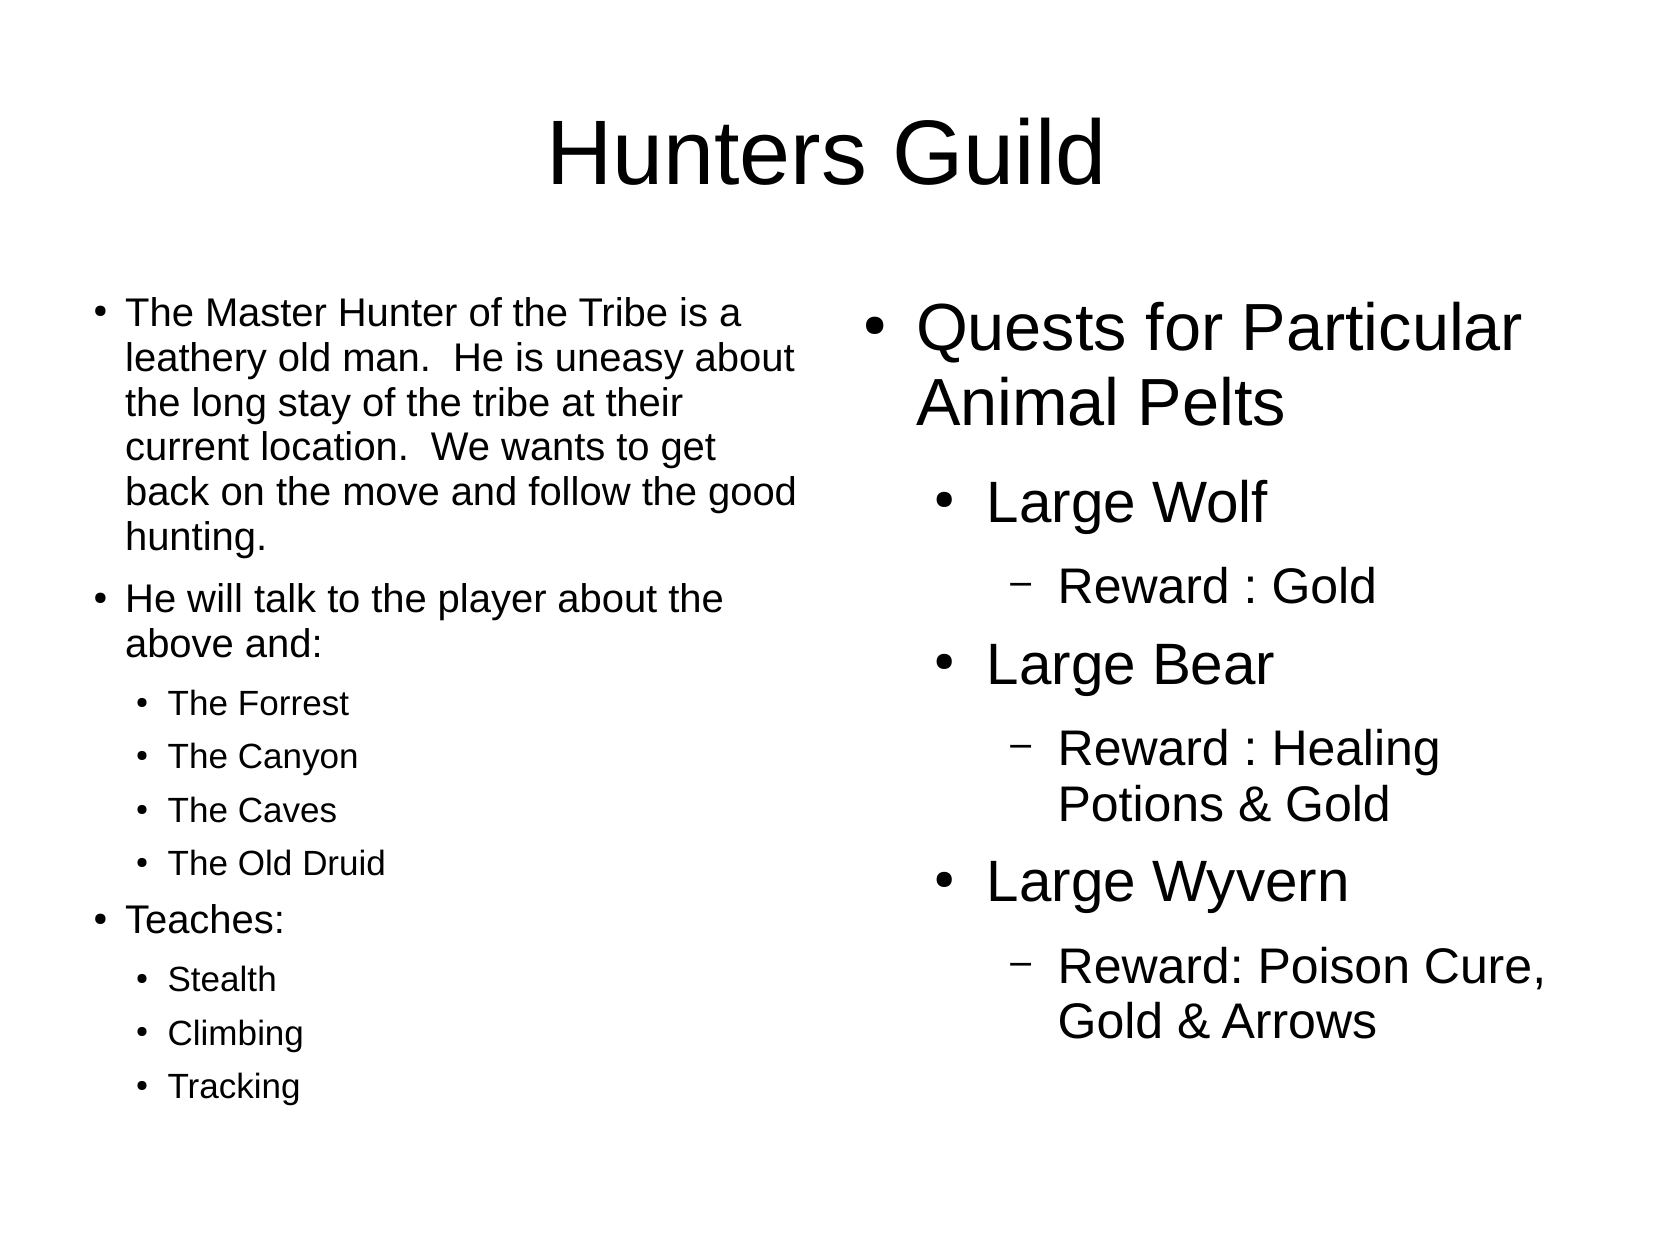

# Hunters Guild
The Master Hunter of the Tribe is a leathery old man. He is uneasy about the long stay of the tribe at their current location. We wants to get back on the move and follow the good hunting.
He will talk to the player about the above and:
The Forrest
The Canyon
The Caves
The Old Druid
Teaches:
Stealth
Climbing
Tracking
Quests for Particular Animal Pelts
Large Wolf
Reward : Gold
Large Bear
Reward : Healing Potions & Gold
Large Wyvern
Reward: Poison Cure, Gold & Arrows